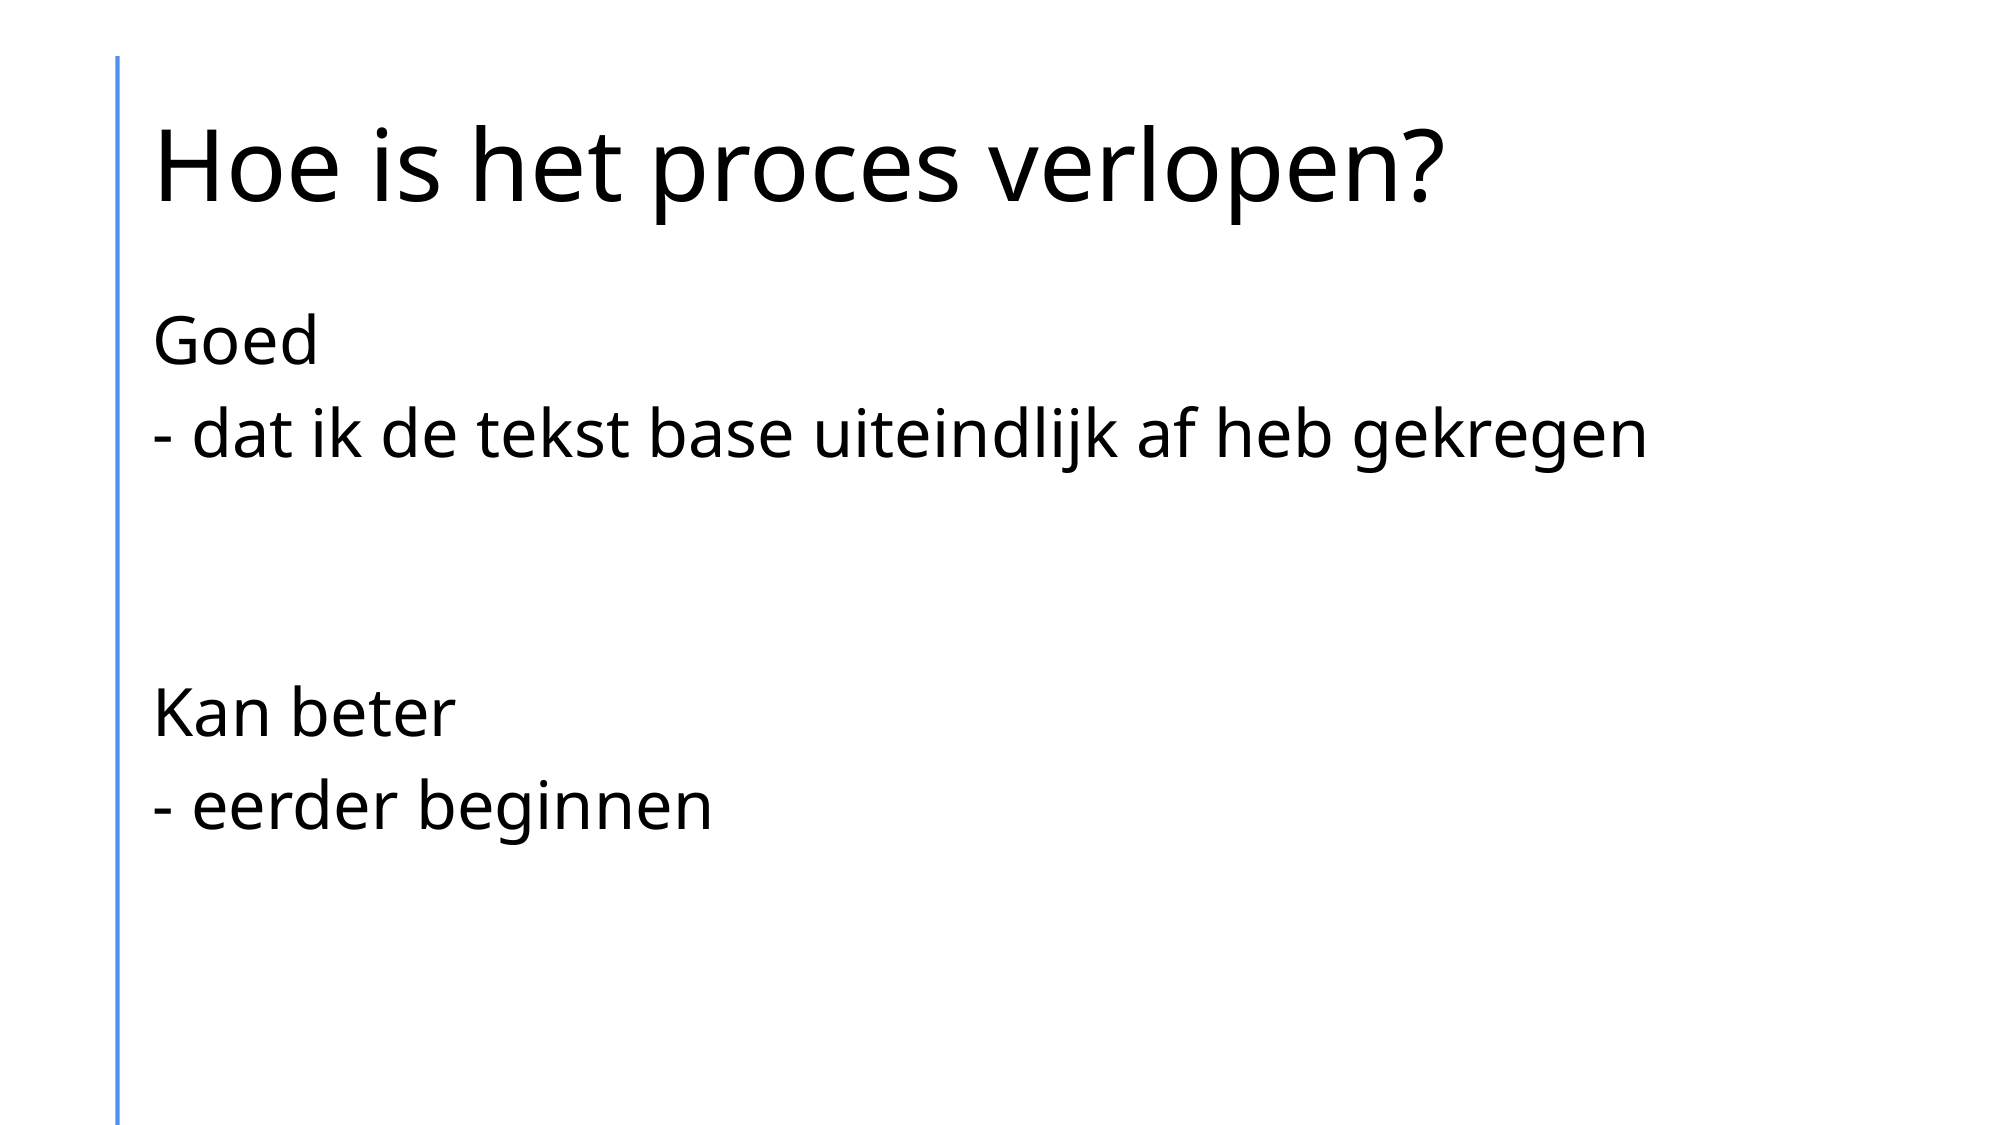

# Hoe is het proces verlopen?
Goed
- dat ik de tekst base uiteindlijk af heb gekregen
Kan beter
- eerder beginnen